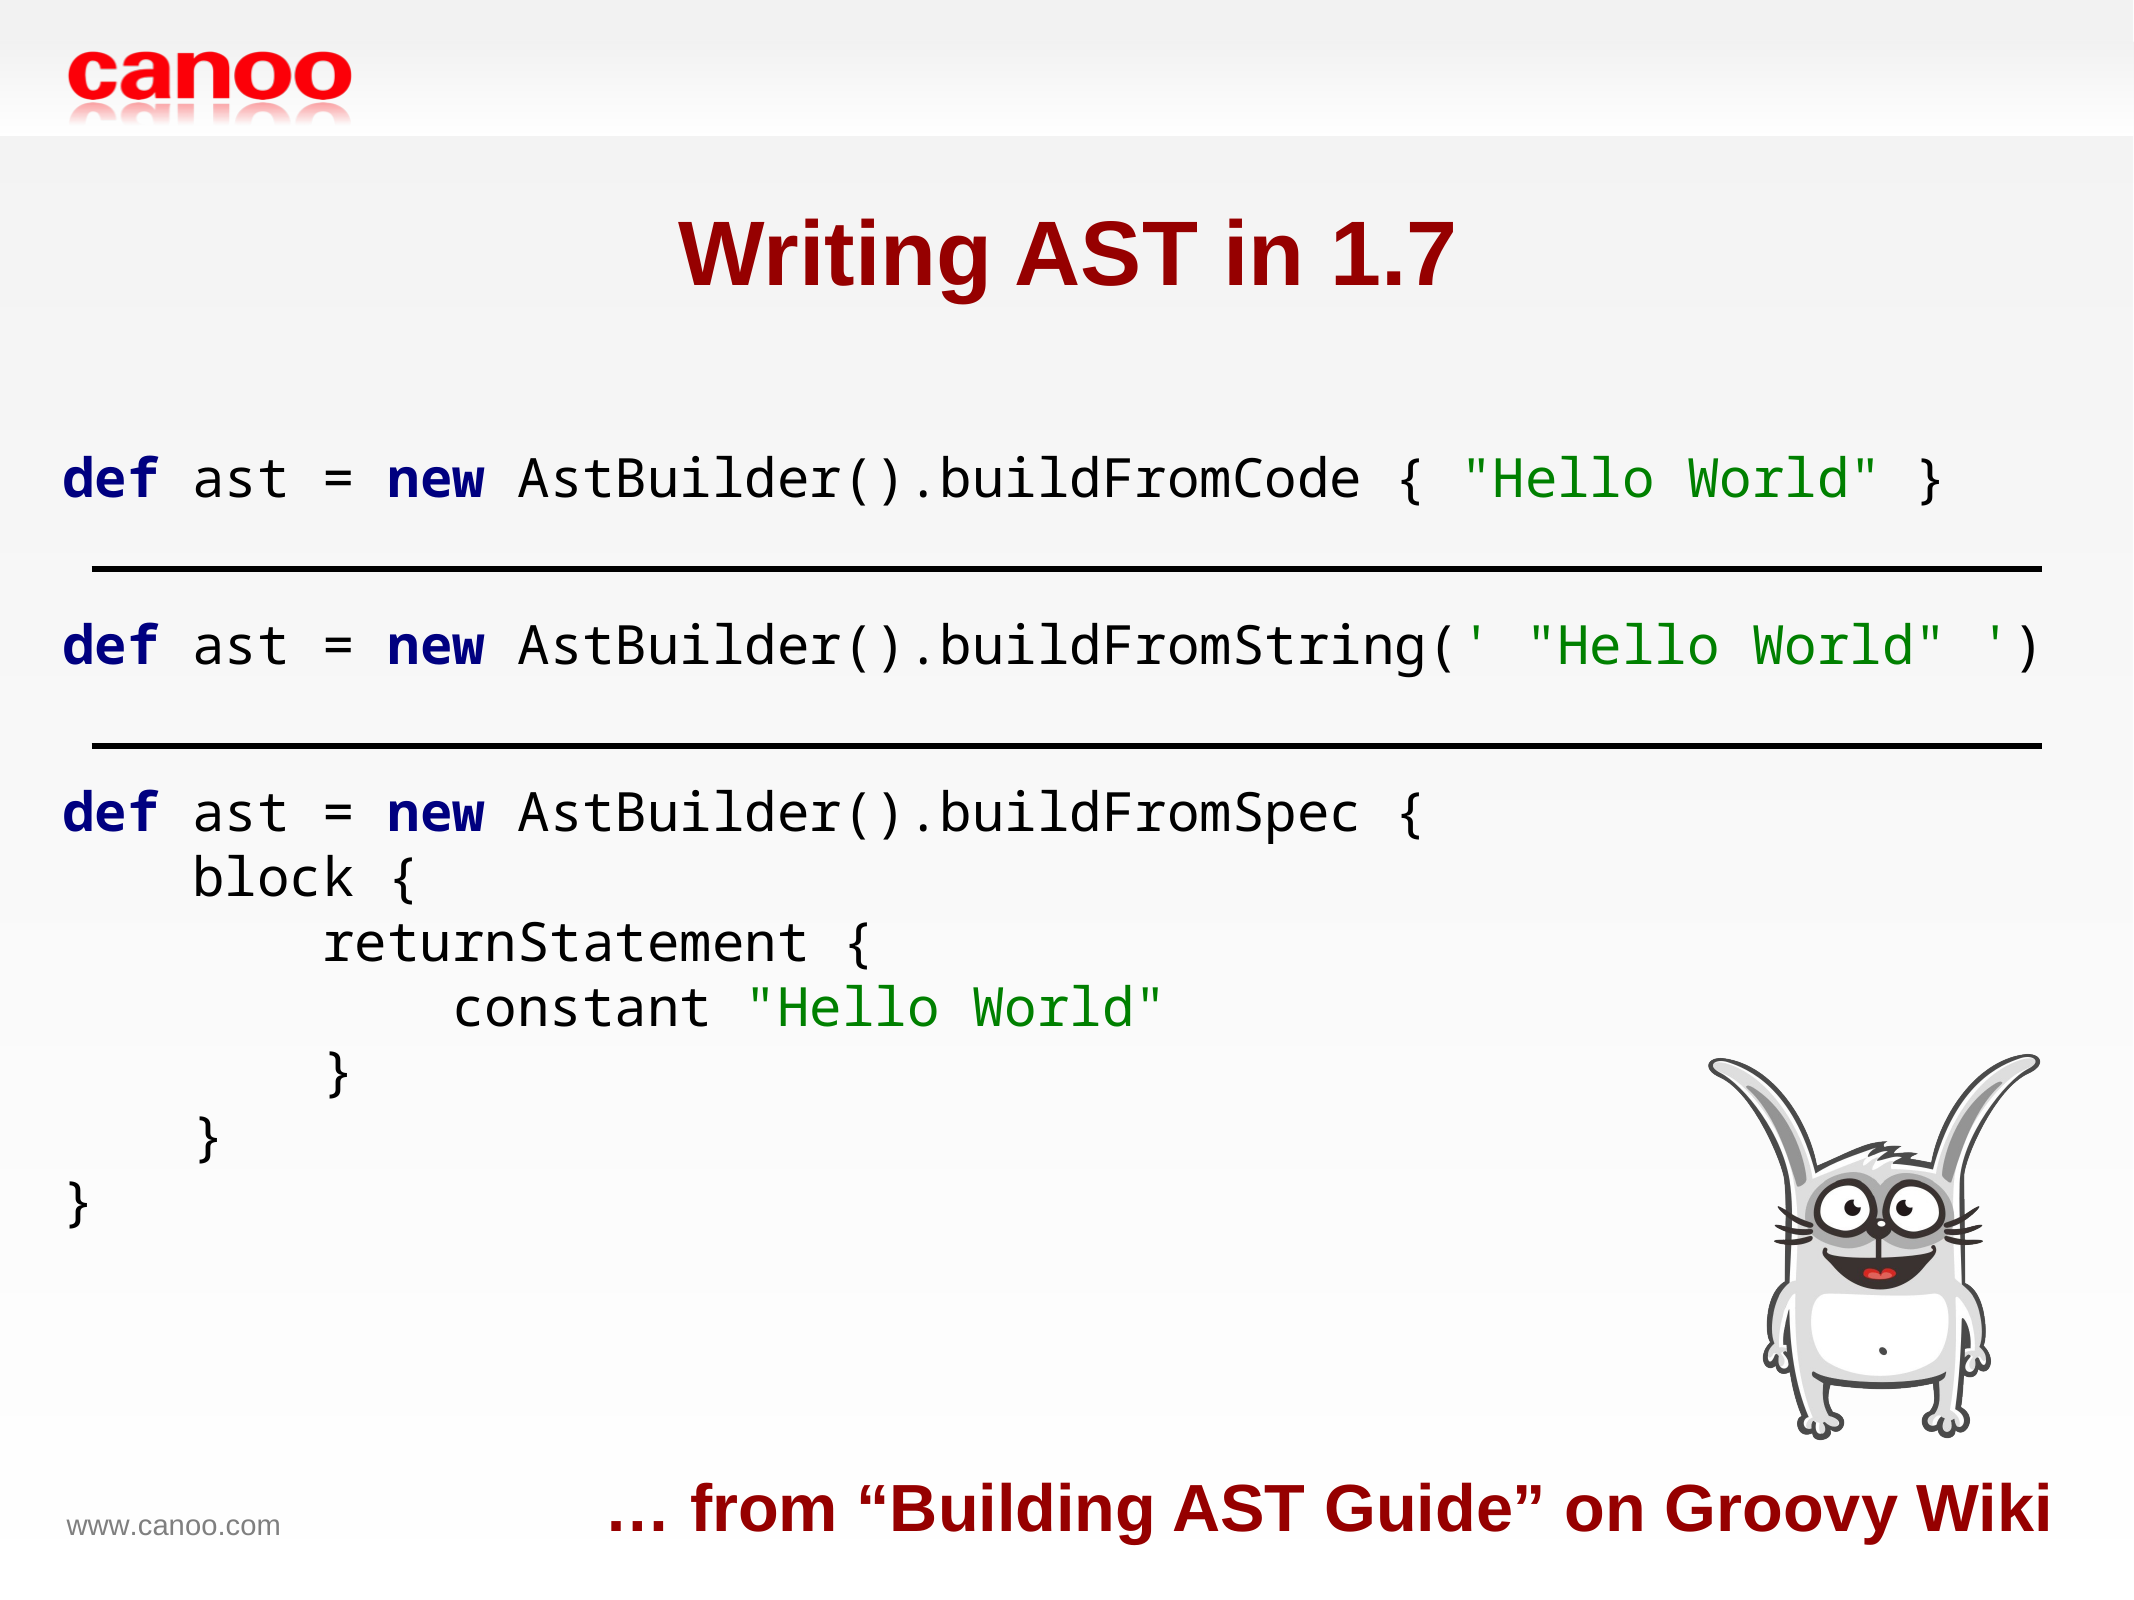

Writing AST in 1.7
# def ast = new AstBuilder().buildFromCode { "Hello World" }
def ast = new AstBuilder().buildFromString(' "Hello World" ')
def ast = new AstBuilder().buildFromSpec {
 block {
 returnStatement {
 constant "Hello World"
 }
 }
}
… from “Building AST Guide” on Groovy Wiki